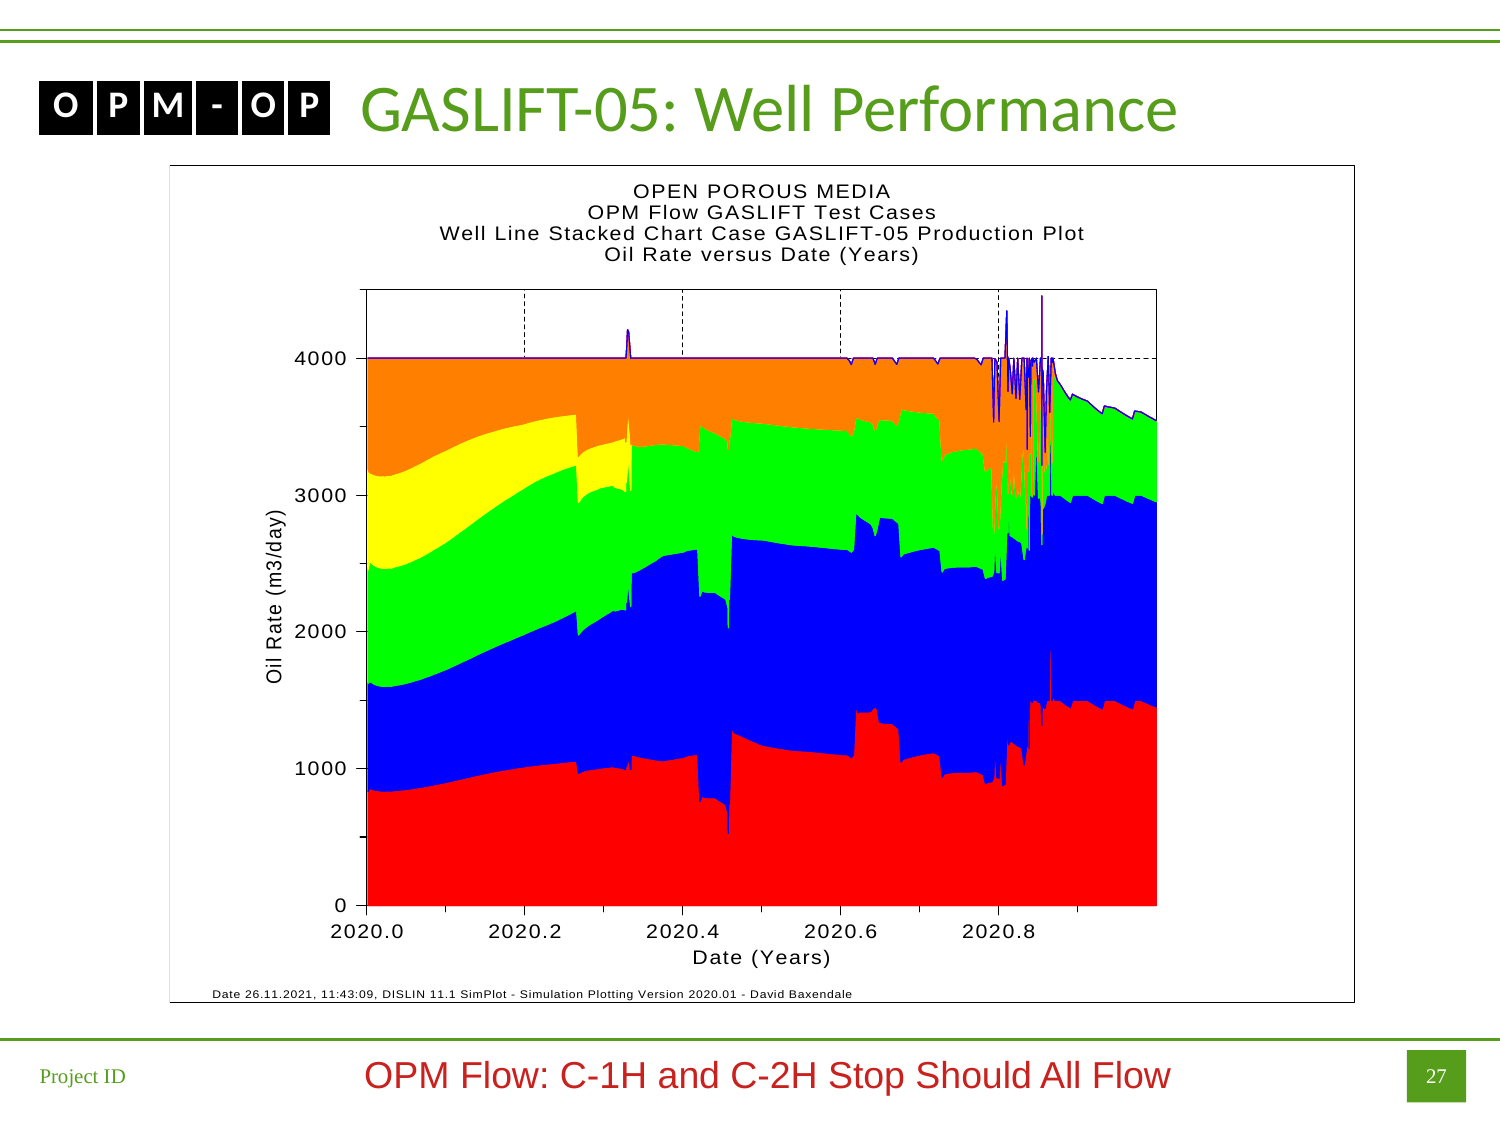

# GASLIFT-05: Well Performance
OPM Flow: C-1H and C-2H Stop Should All Flow
Project ID
27